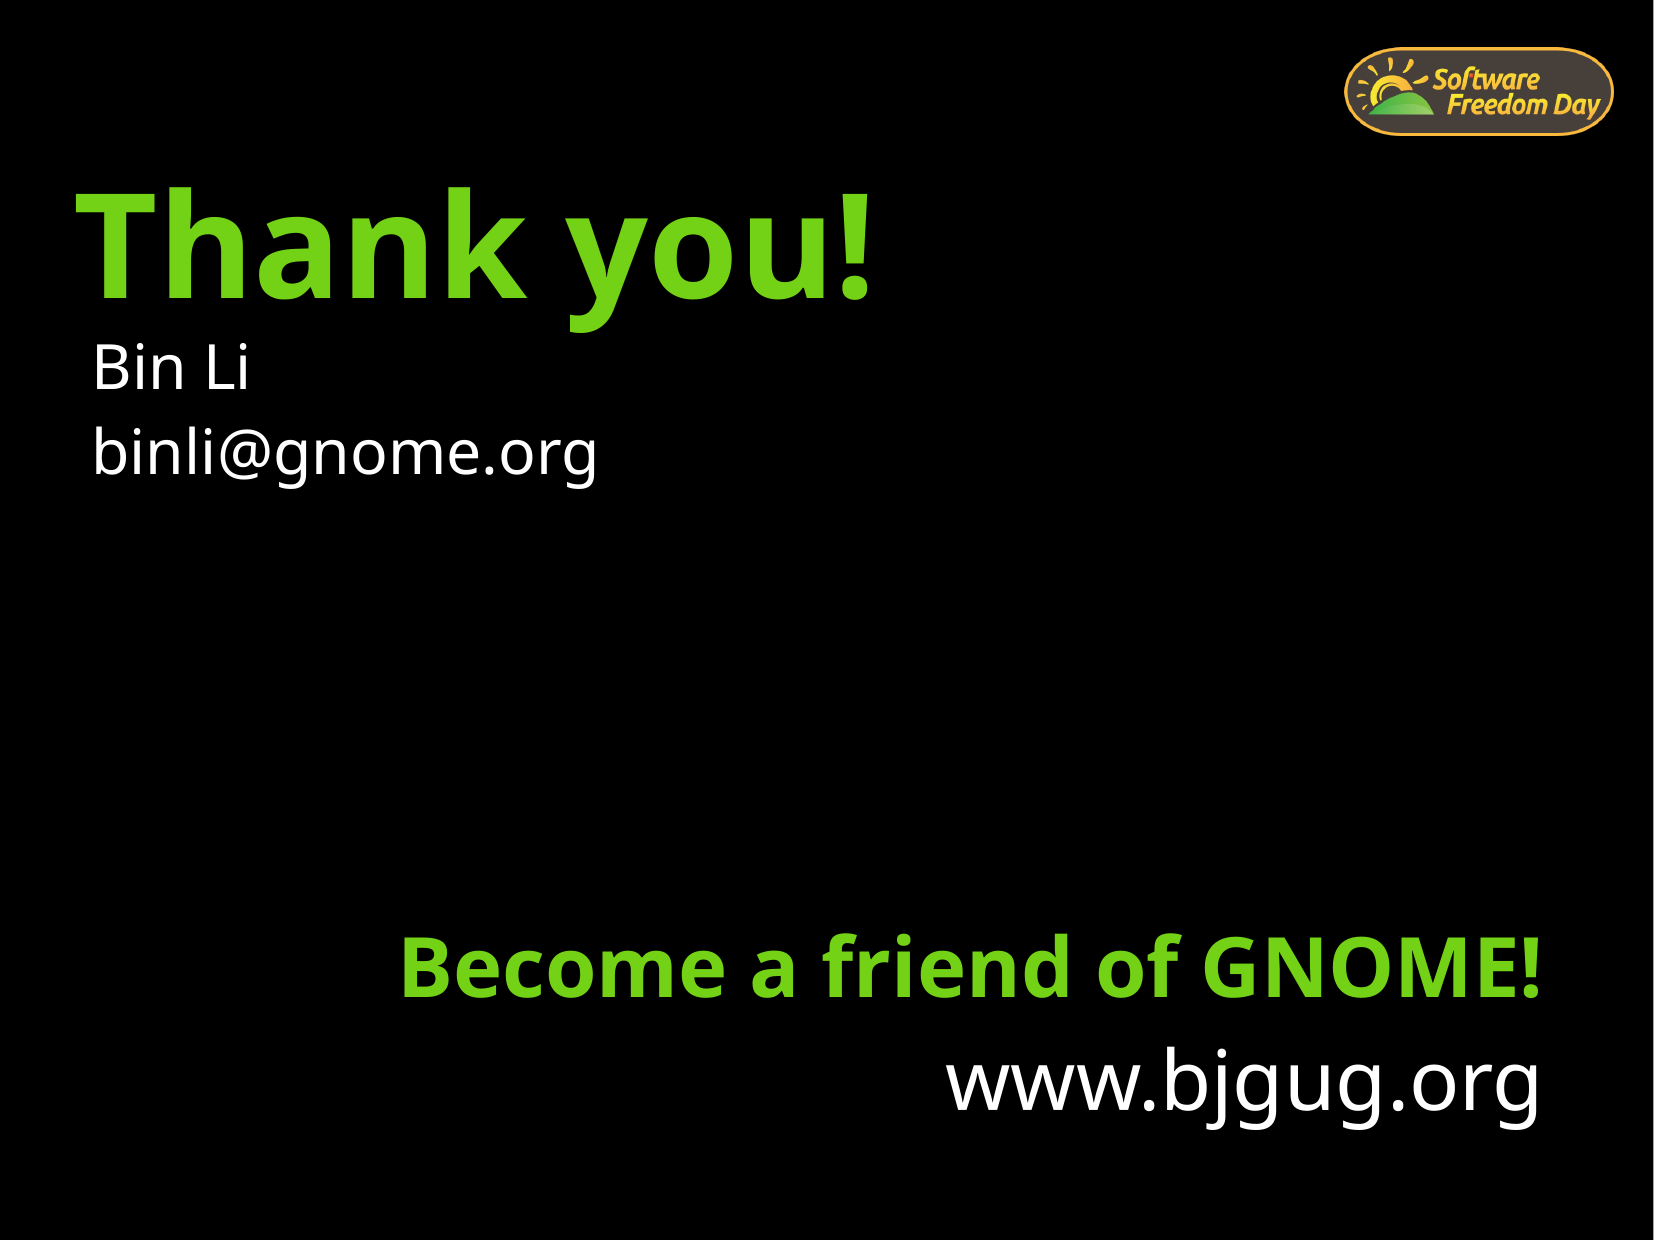

Thank you!
Bin Li
binli@gnome.org
Become a friend of GNOME!
www.bjgug.org